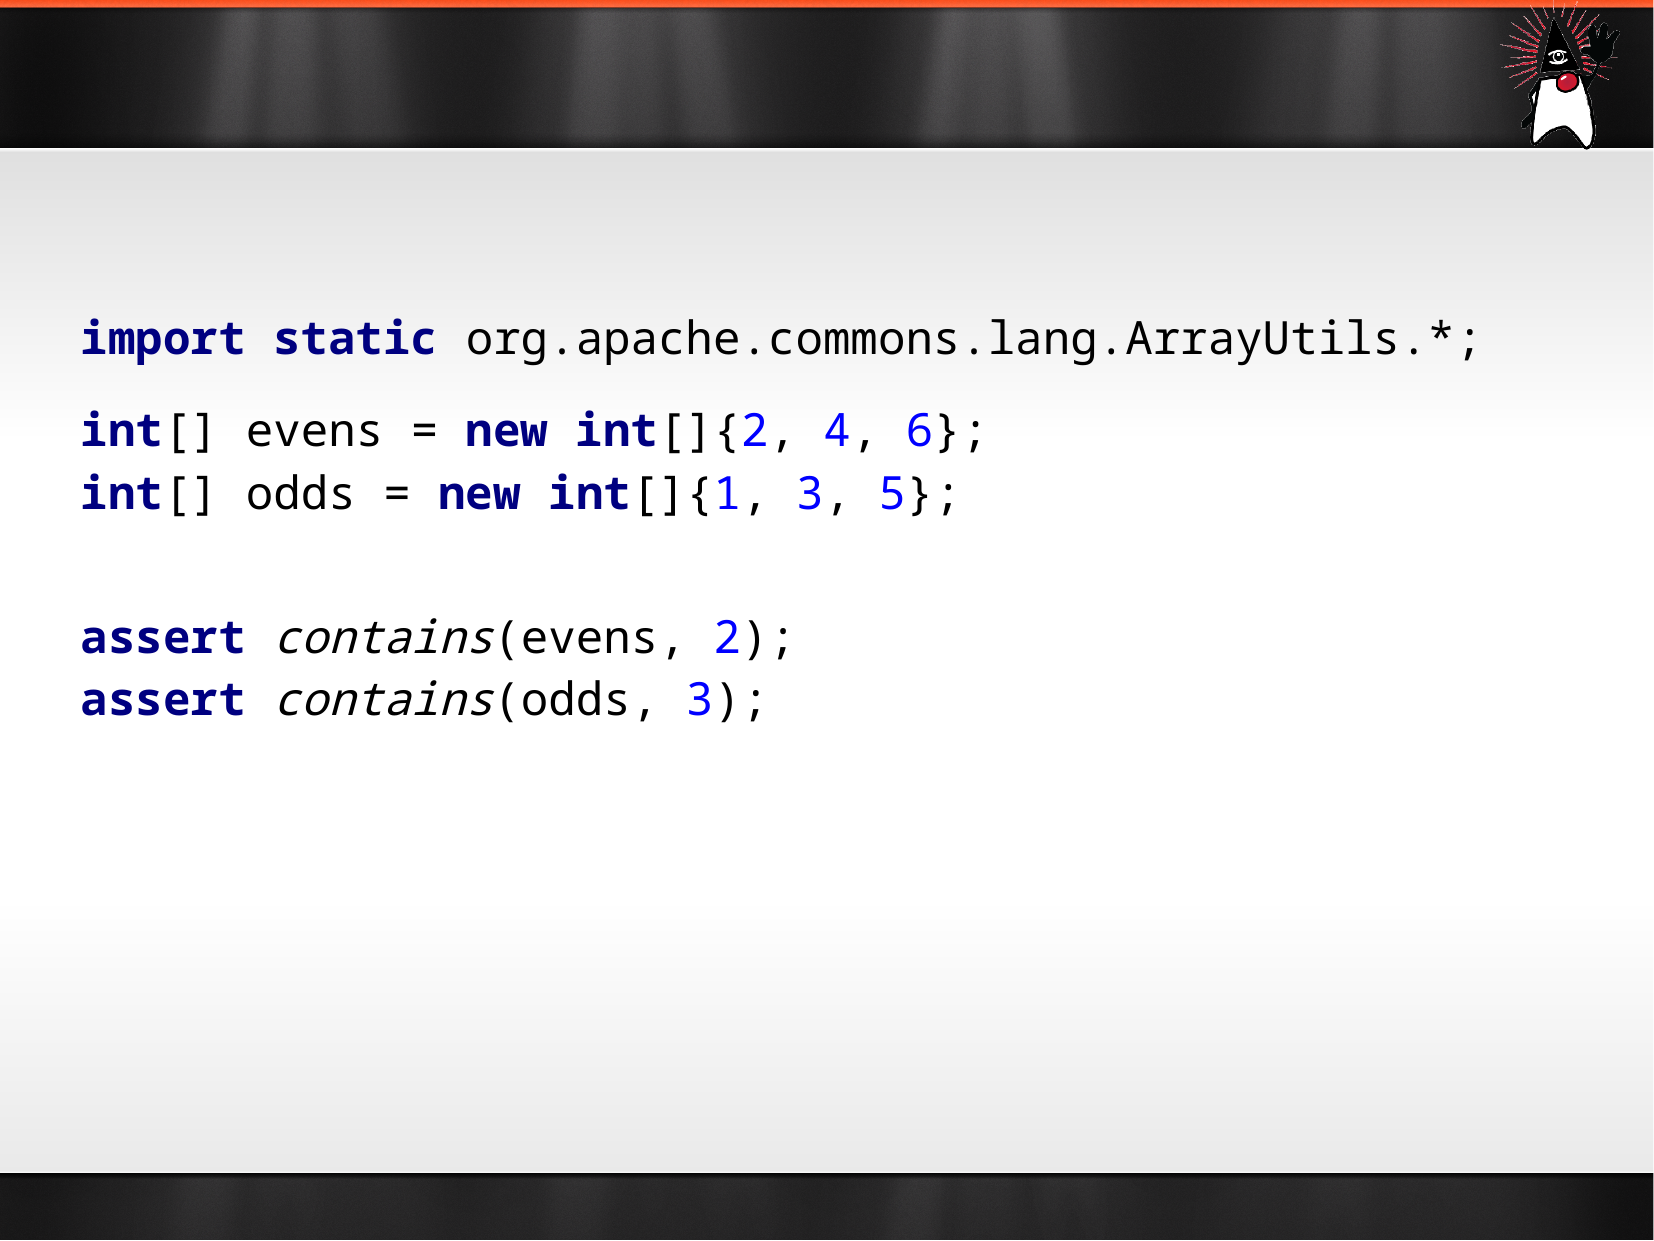

#
import static org.apache.commons.lang.ArrayUtils.*;
int[] evens = new int[]{2, 4, 6};
int[] odds = new int[]{1, 3, 5};
assert contains(evens, 2);
assert contains(odds, 3);